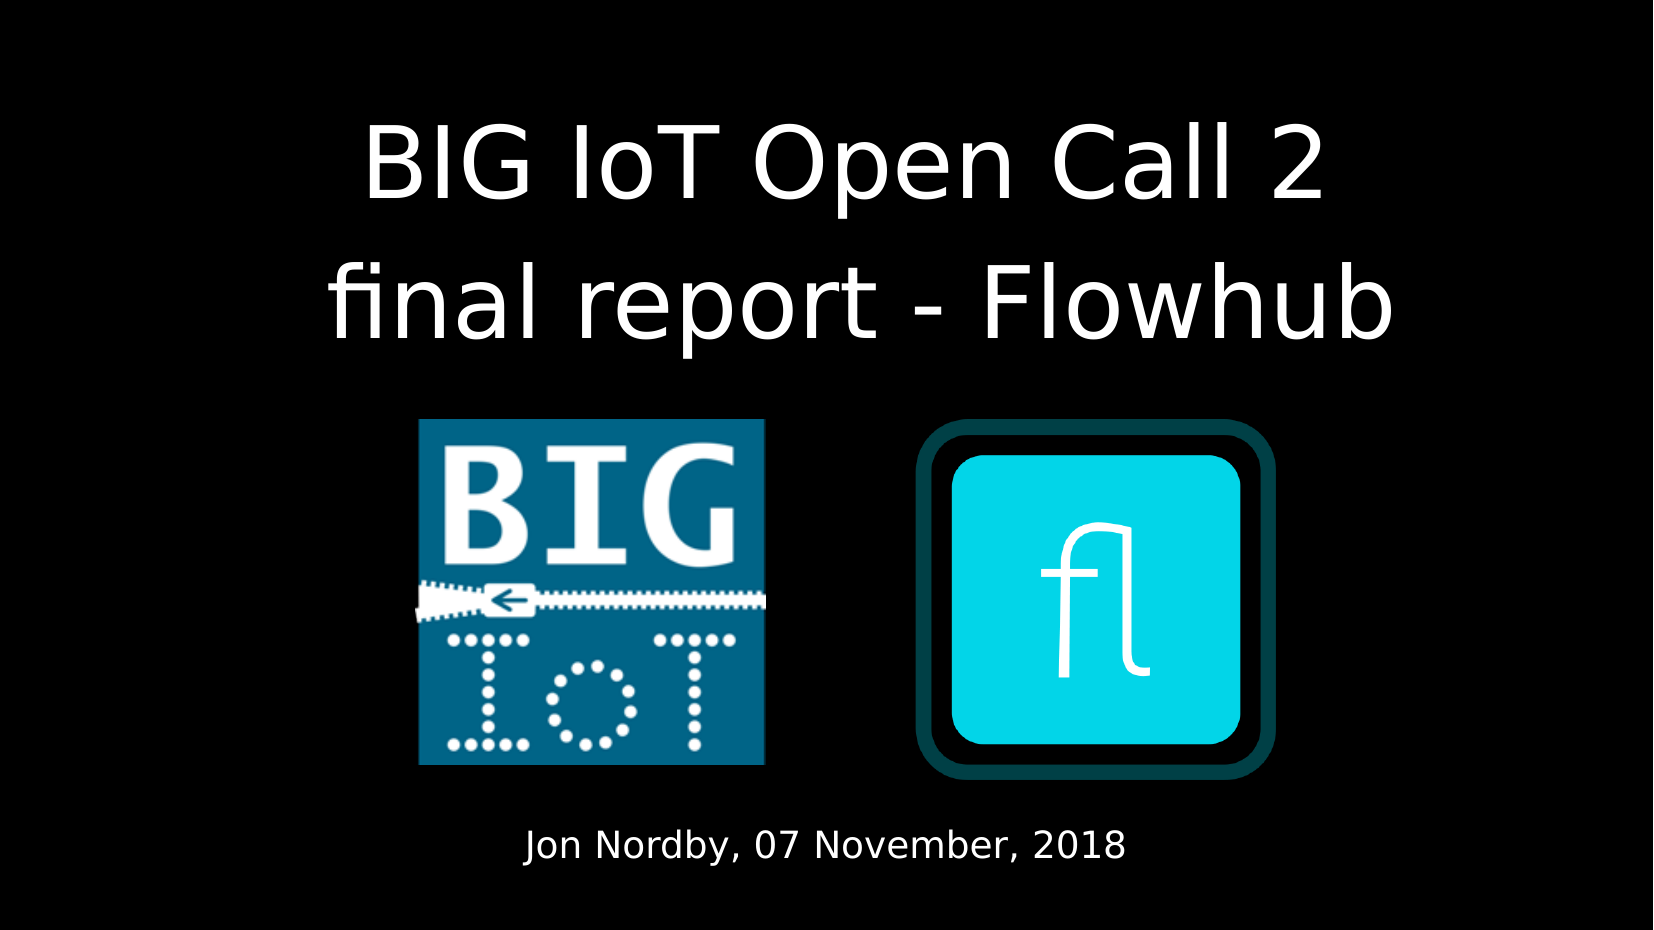

# BIG IoT Open Call 2
 final report - Flowhub
Jon Nordby, 07 November, 2018